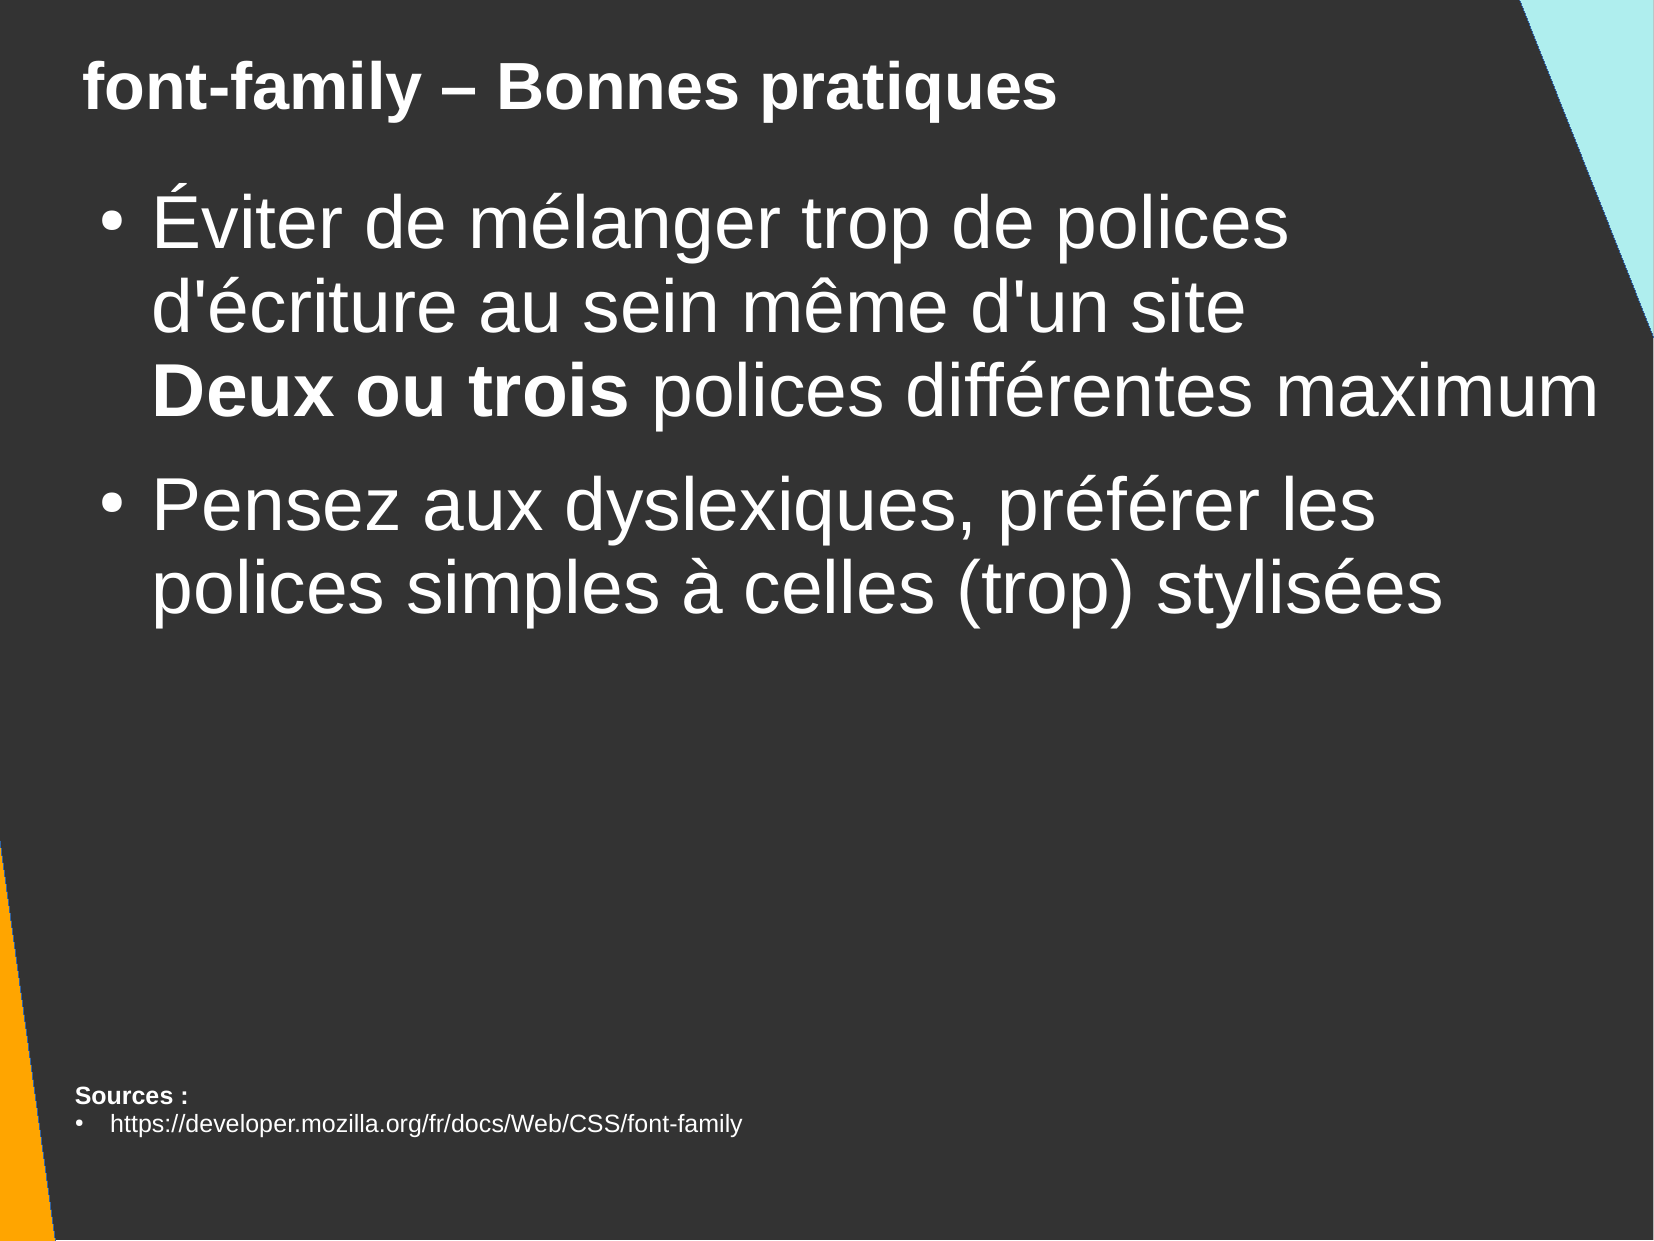

# font-family – Bonnes pratiques
Éviter de mélanger trop de polices d'écriture au sein même d'un site
Deux ou trois polices différentes maximum
Pensez aux dyslexiques, préférer les polices simples à celles (trop) stylisées
Sources :
https://developer.mozilla.org/fr/docs/Web/CSS/font-family